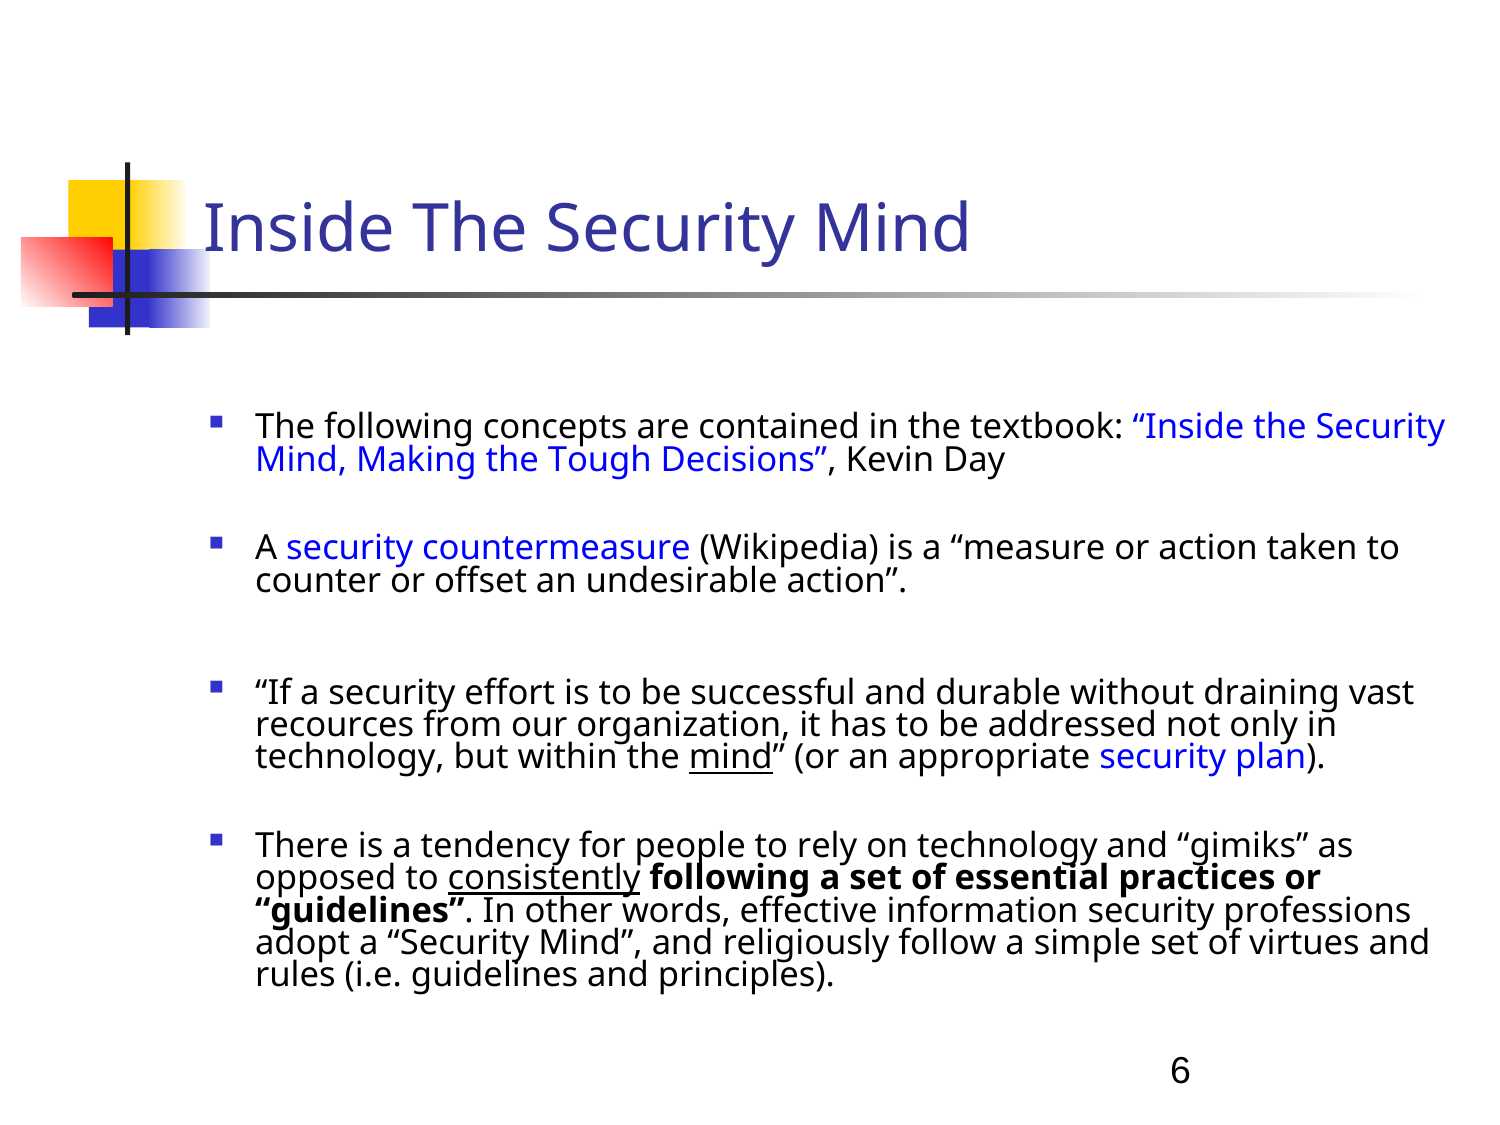

# Inside The Security Mind
The following concepts are contained in the textbook: “Inside the Security Mind, Making the Tough Decisions”, Kevin Day
A security countermeasure (Wikipedia) is a “measure or action taken to counter or offset an undesirable action”.
“If a security effort is to be successful and durable without draining vast recources from our organization, it has to be addressed not only in technology, but within the mind” (or an appropriate security plan).
There is a tendency for people to rely on technology and “gimiks” as opposed to consistently following a set of essential practices or “guidelines”. In other words, effective information security professions adopt a “Security Mind”, and religiously follow a simple set of virtues and rules (i.e. guidelines and principles).
6